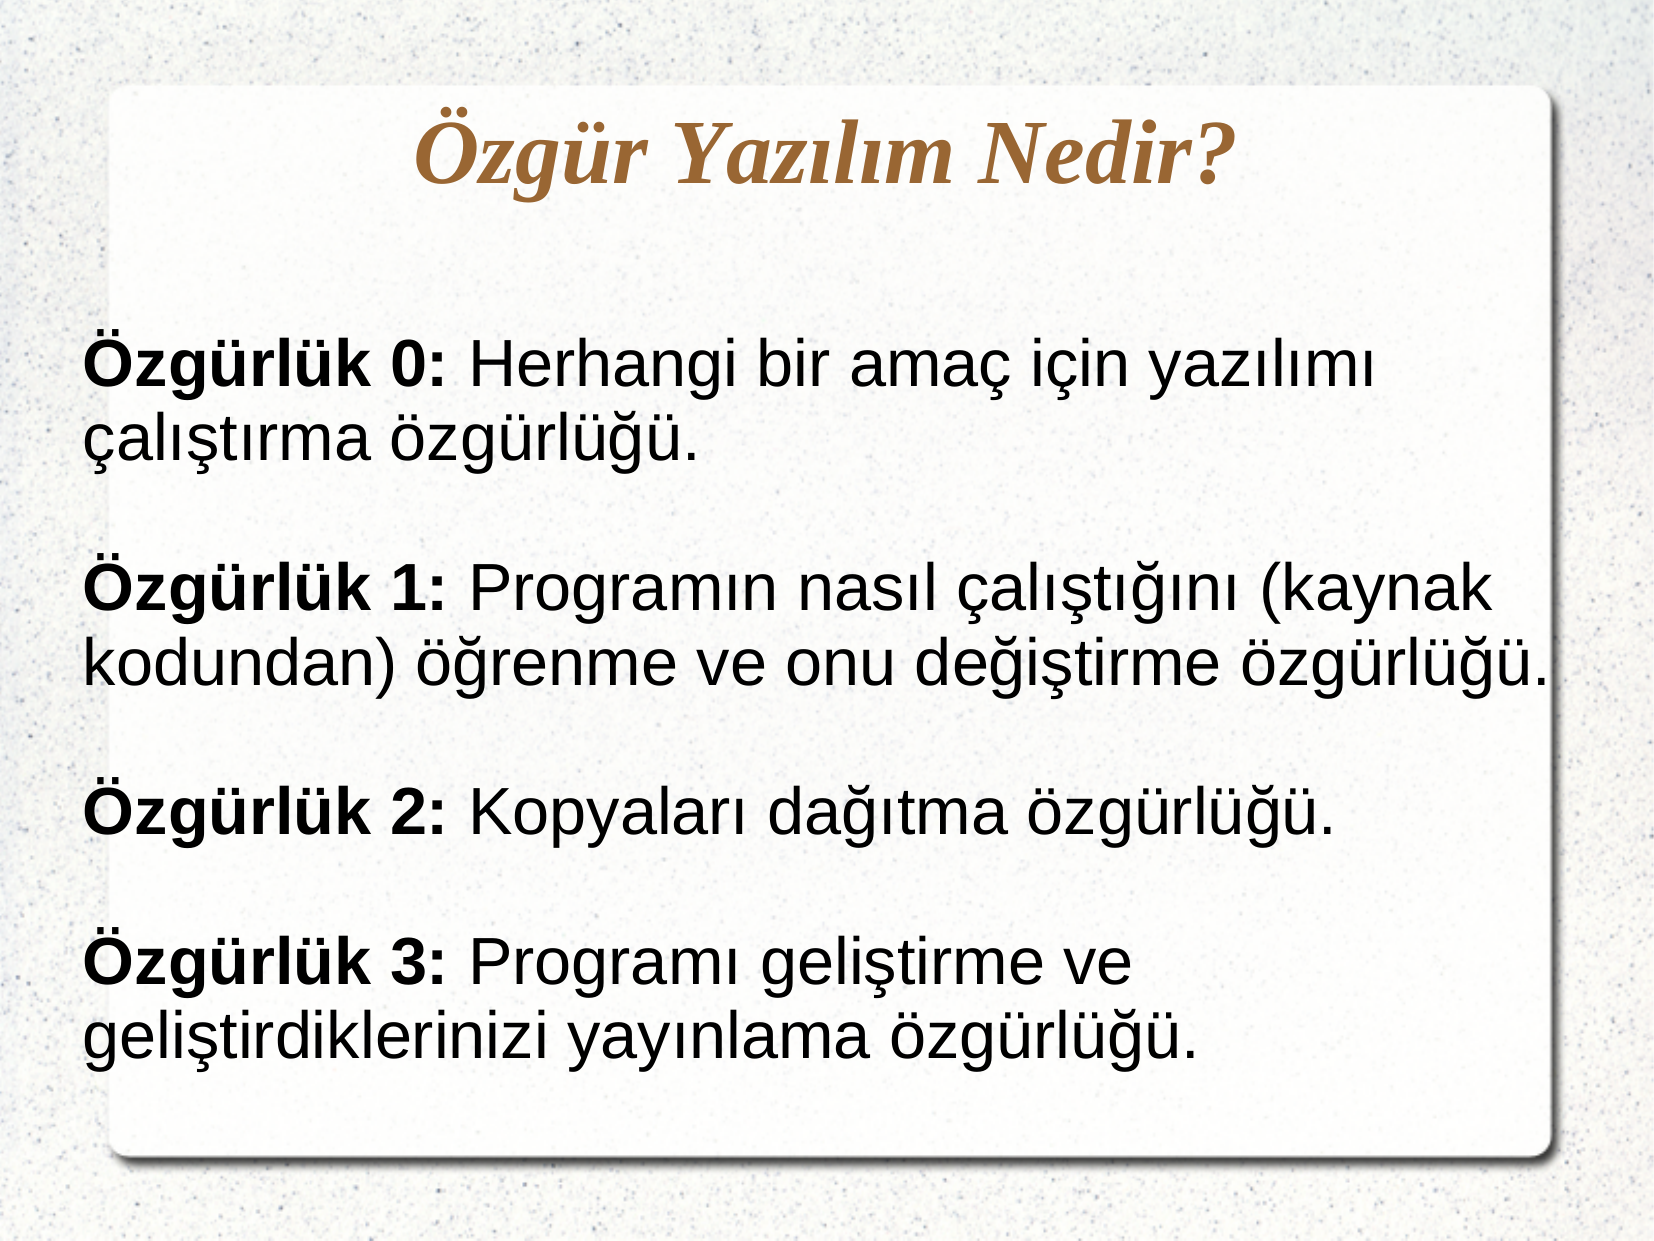

# Özgür Yazılım Nedir?
Özgürlük 0: Herhangi bir amaç için yazılımı çalıştırma özgürlüğü.
Özgürlük 1: Programın nasıl çalıştığını (kaynak kodundan) öğrenme ve onu değiştirme özgürlüğü.
Özgürlük 2: Kopyaları dağıtma özgürlüğü.
Özgürlük 3: Programı geliştirme ve geliştirdiklerinizi yayınlama özgürlüğü.